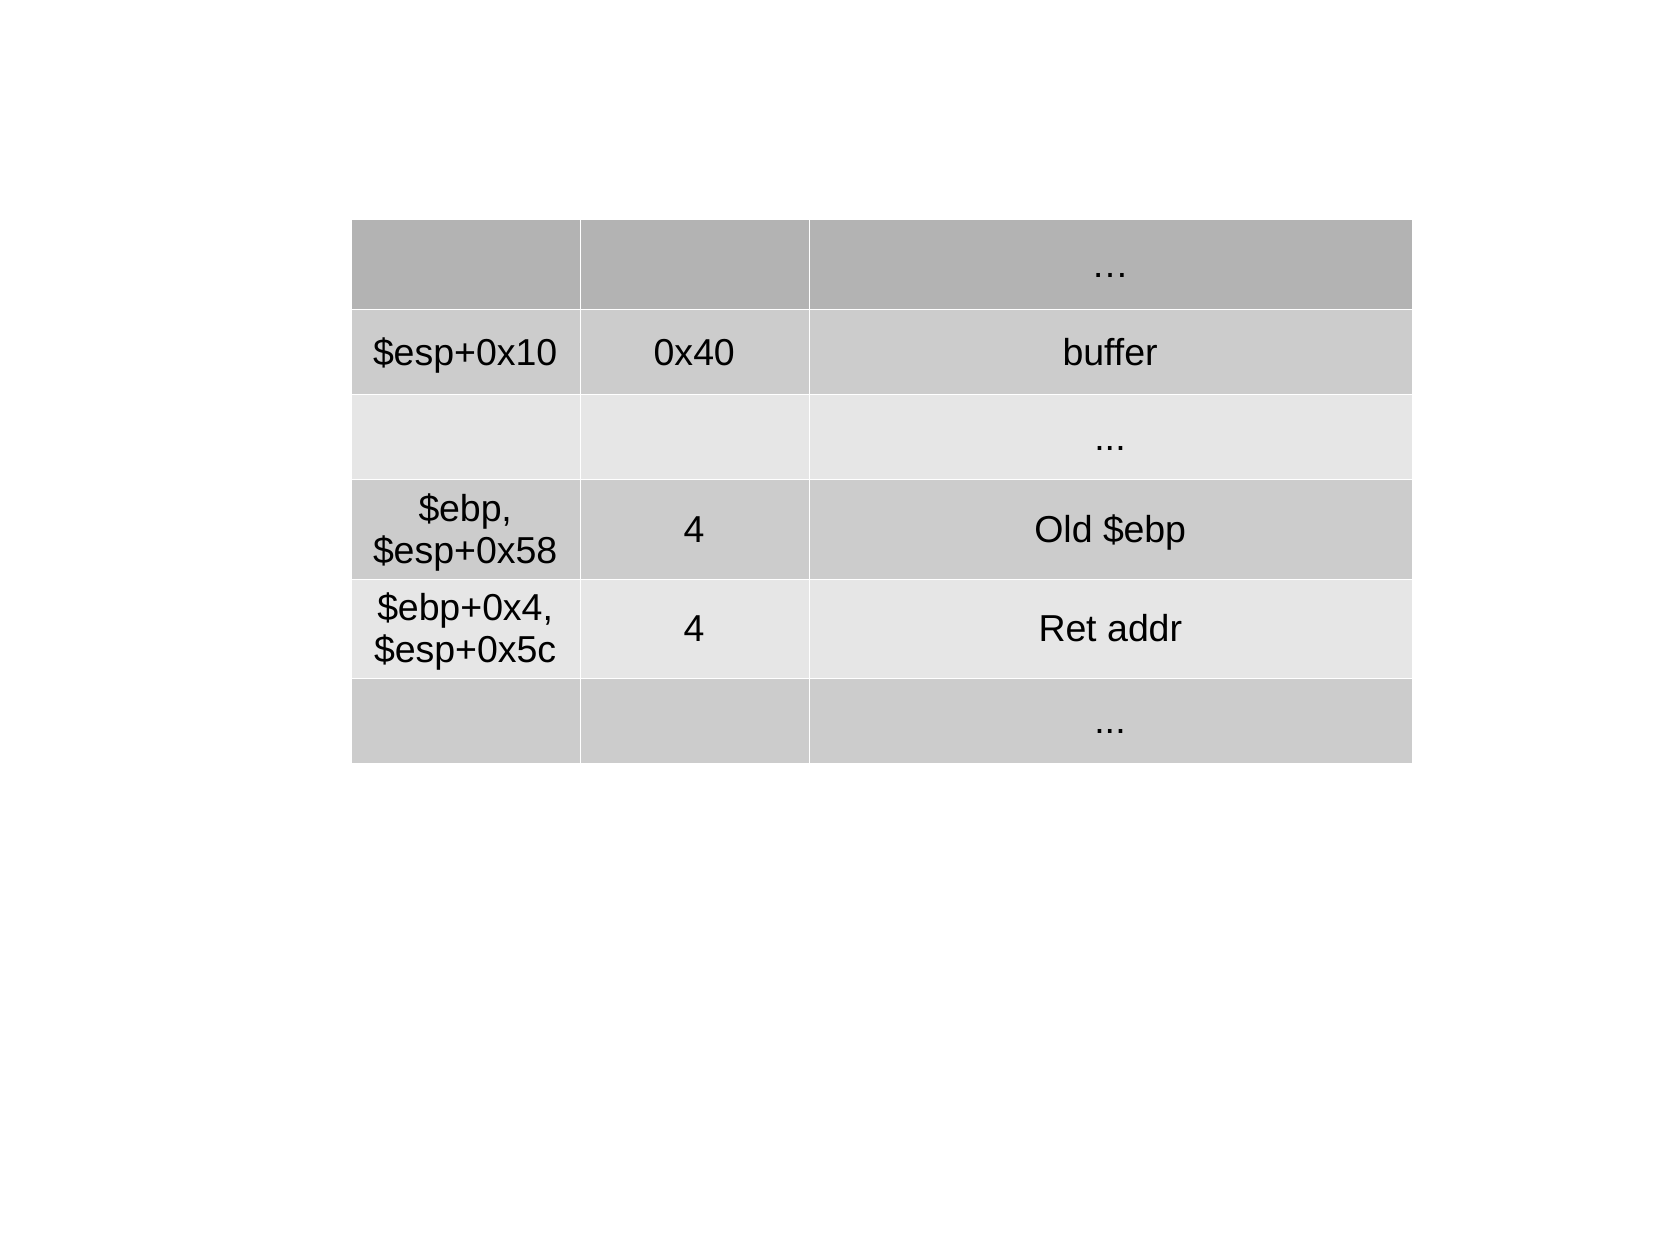

| | | … |
| --- | --- | --- |
| $esp+0x10 | 0x40 | buffer |
| | | ... |
| $ebp, $esp+0x58 | 4 | Old $ebp |
| $ebp+0x4, $esp+0x5c | 4 | Ret addr |
| | | ... |